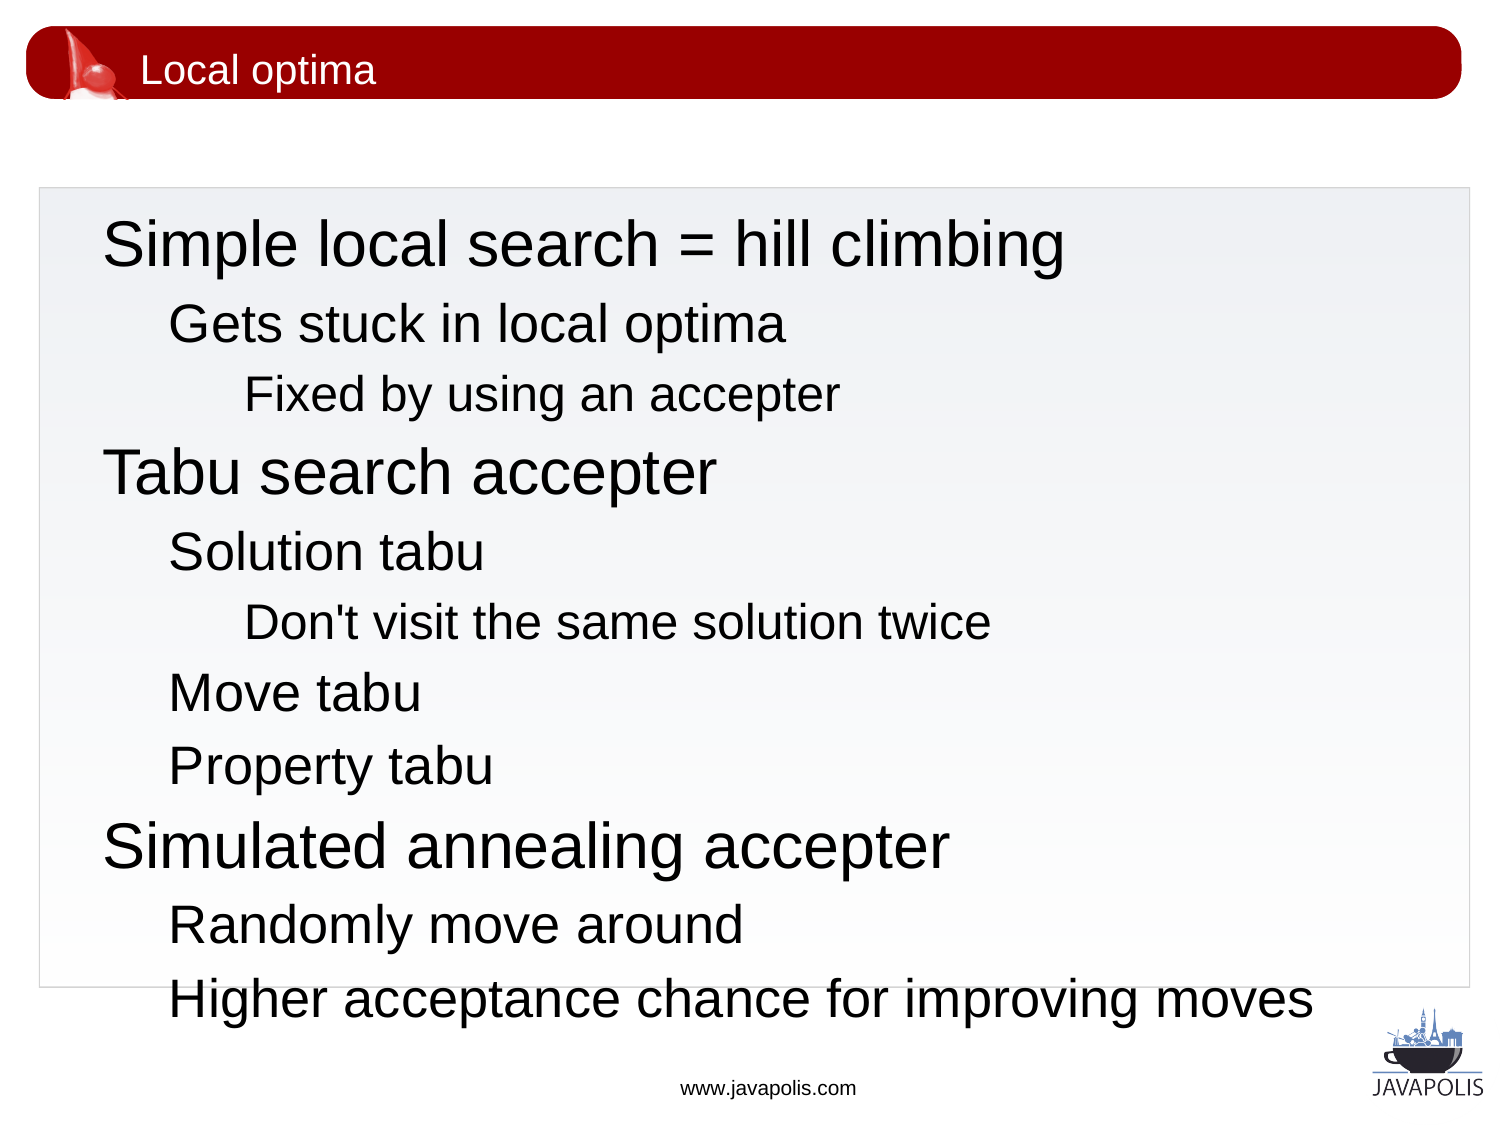

# Local optima
Simple local search = hill climbing
Gets stuck in local optima
Fixed by using an accepter
Tabu search accepter
Solution tabu
Don't visit the same solution twice
Move tabu
Property tabu
Simulated annealing accepter
Randomly move around
Higher acceptance chance for improving moves